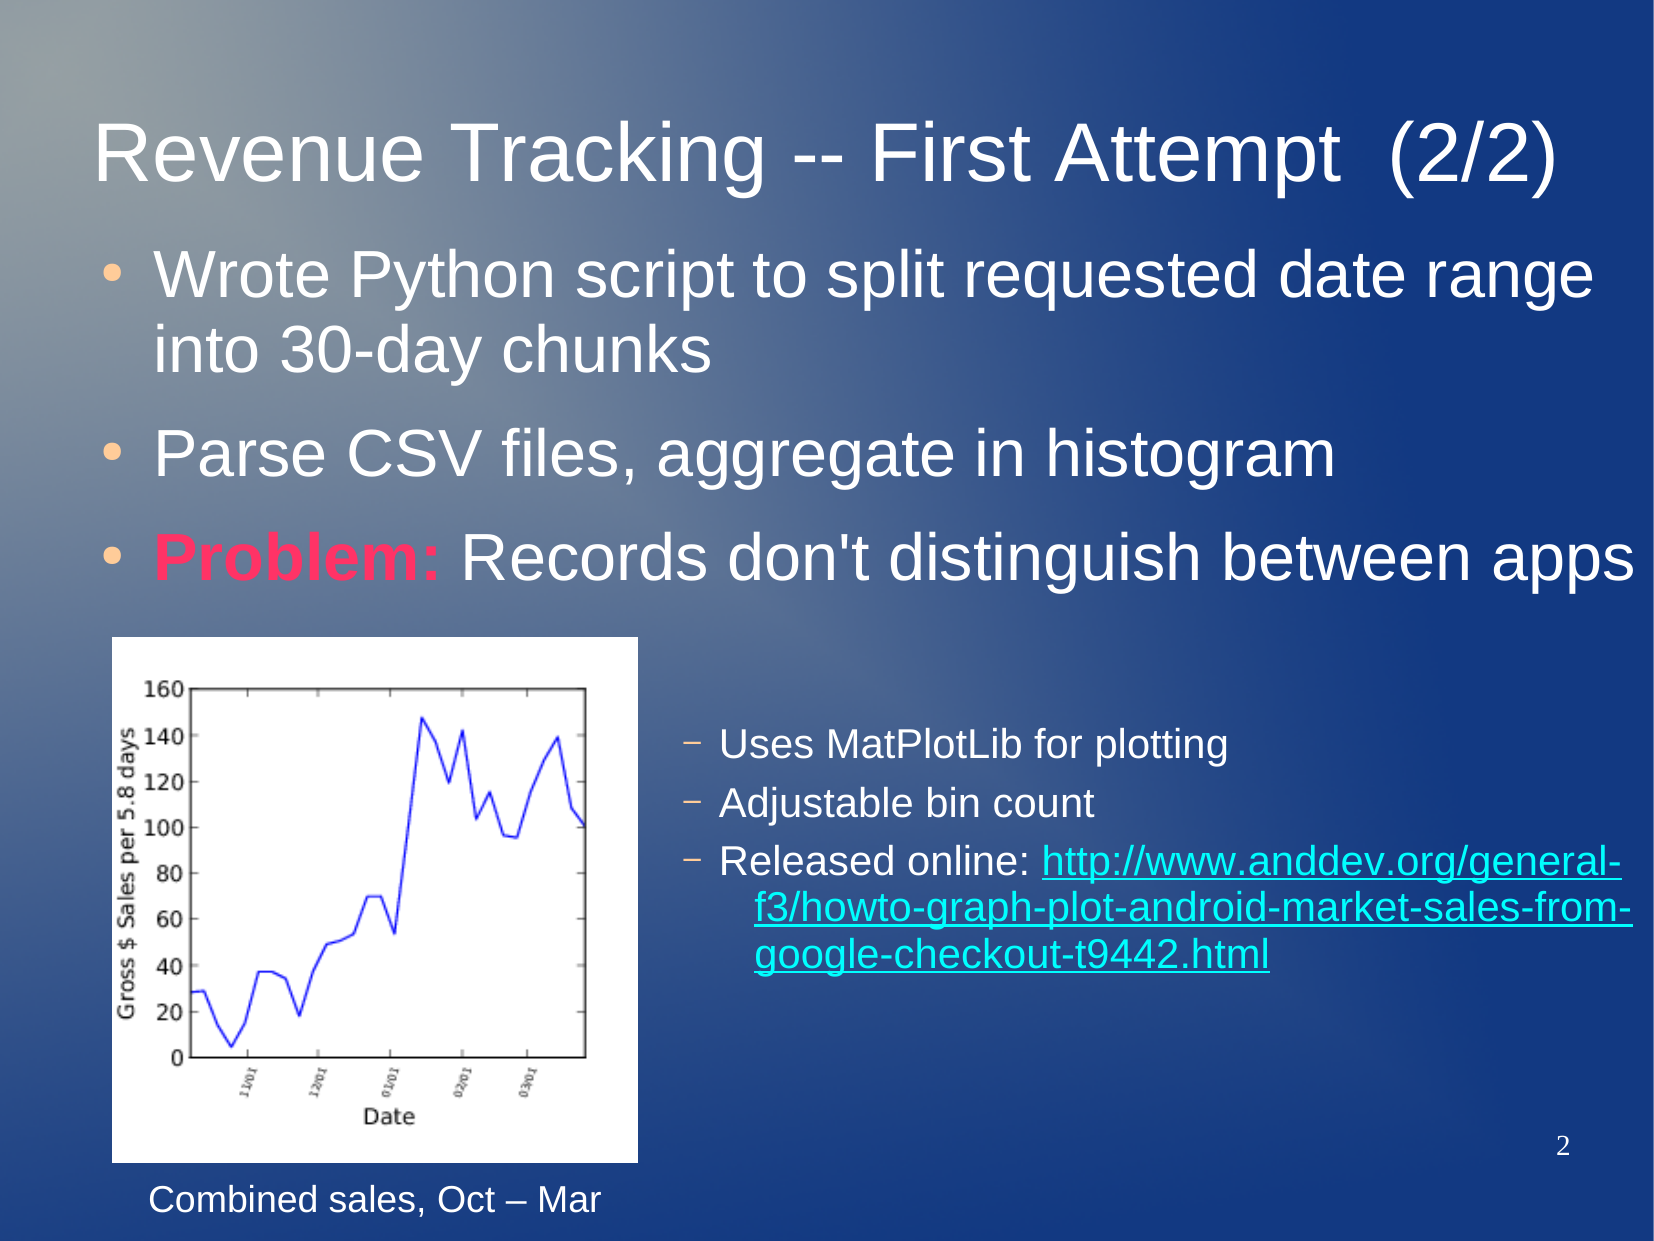

# Revenue Tracking -- First Attempt (2/2)
Wrote Python script to split requested date range into 30-day chunks
Parse CSV files, aggregate in histogram
Problem: Records don't distinguish between apps
Uses MatPlotLib for plotting
Adjustable bin count
Released online: http://www.anddev.org/general-f3/howto-graph-plot-android-market-sales-from-google-checkout-t9442.html
2
Combined sales, Oct – Mar